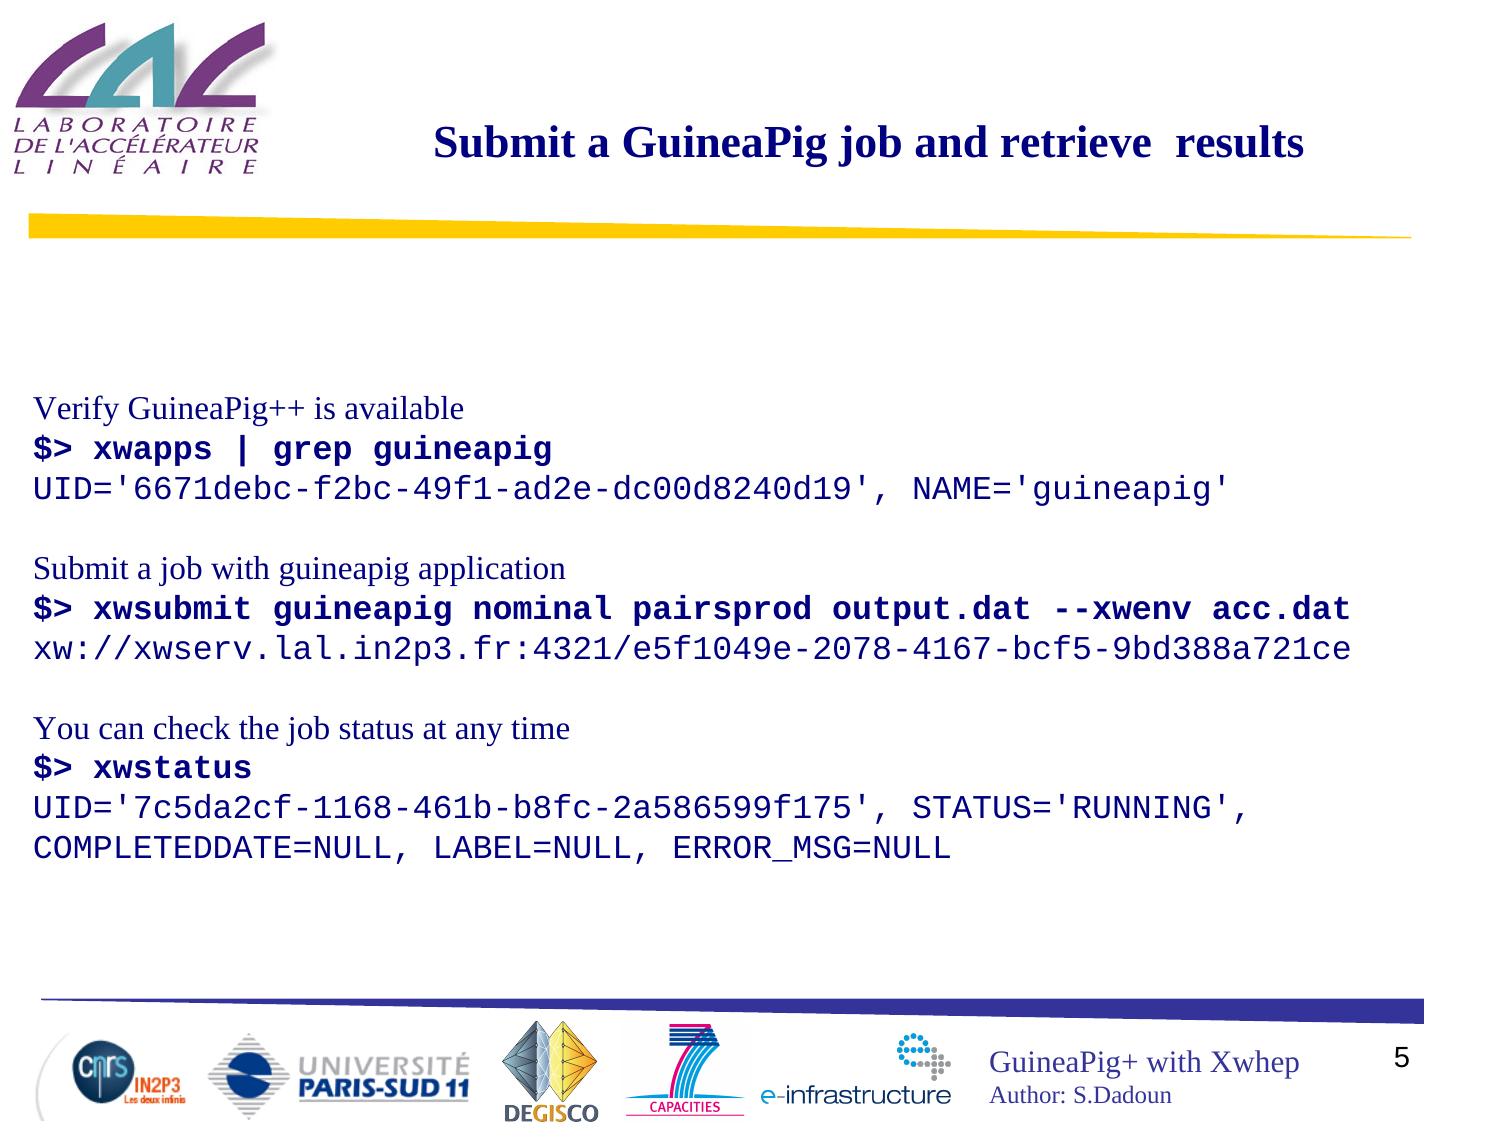

Submit a GuineaPig job and retrieve results
# Verify GuineaPig++ is available $> xwapps | grep guineapig UID='6671debc-f2bc-49f1-ad2e-dc00d8240d19', NAME='guineapig' Submit a job with guineapig application $> xwsubmit guineapig nominal pairsprod output.dat --xwenv acc.dat xw://xwserv.lal.in2p3.fr:4321/e5f1049e-2078-4167-bcf5-9bd388a721ce You can check the job status at any time $> xwstatus UID='7c5da2cf-1168-461b-b8fc-2a586599f175', STATUS='RUNNING', COMPLETEDDATE=NULL, LABEL=NULL, ERROR_MSG=NULL